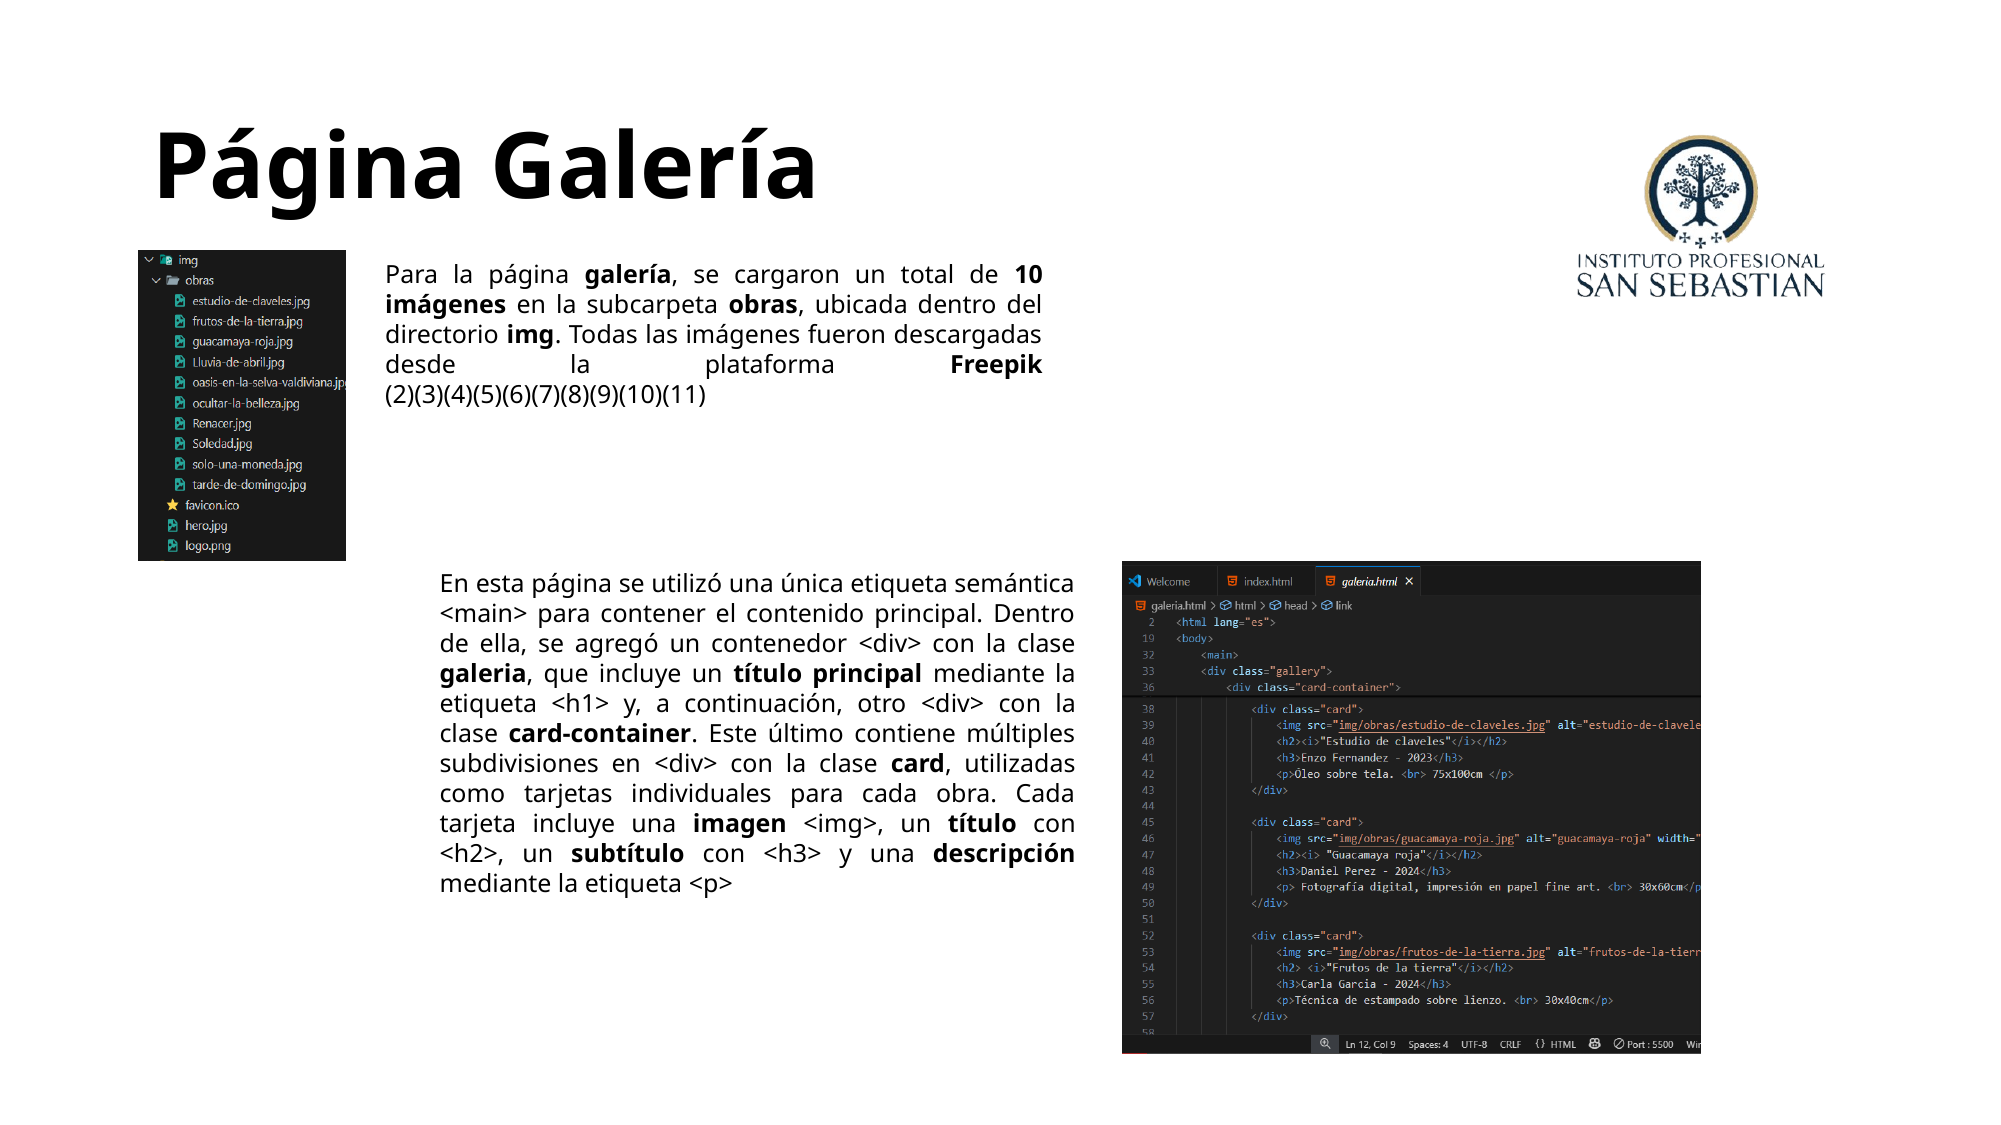

# Página Galería
Para la página galería, se cargaron un total de 10 imágenes en la subcarpeta obras, ubicada dentro del directorio img. Todas las imágenes fueron descargadas desde la plataforma Freepik (2)(3)(4)(5)(6)(7)(8)(9)(10)(11)
En esta página se utilizó una única etiqueta semántica <main> para contener el contenido principal. Dentro de ella, se agregó un contenedor <div> con la clase galeria, que incluye un título principal mediante la etiqueta <h1> y, a continuación, otro <div> con la clase card-container. Este último contiene múltiples subdivisiones en <div> con la clase card, utilizadas como tarjetas individuales para cada obra. Cada tarjeta incluye una imagen <img>, un título con <h2>, un subtítulo con <h3> y una descripción mediante la etiqueta <p>